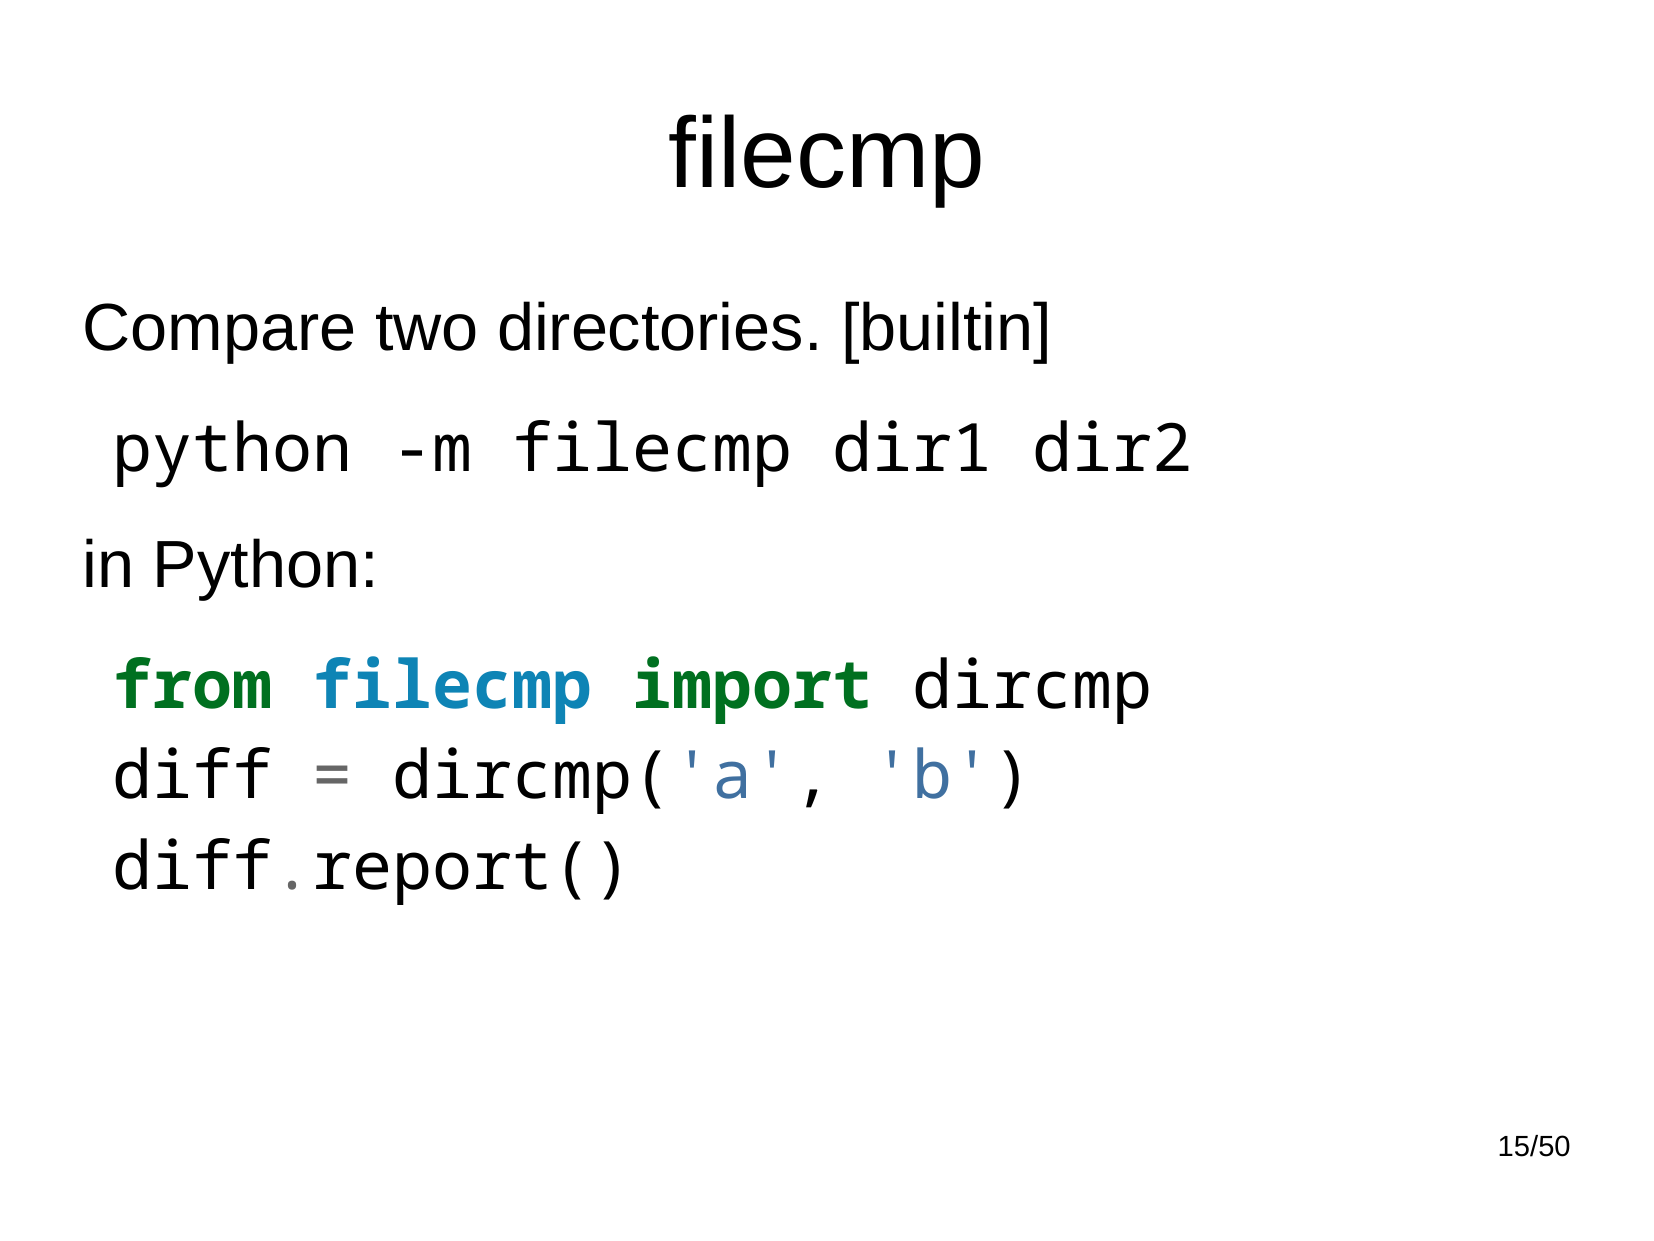

# filecmp
Compare two directories. [builtin]
python -m filecmp dir1 dir2
in Python:
from filecmp import dircmp
diff = dircmp('a', 'b')
diff.report()
15